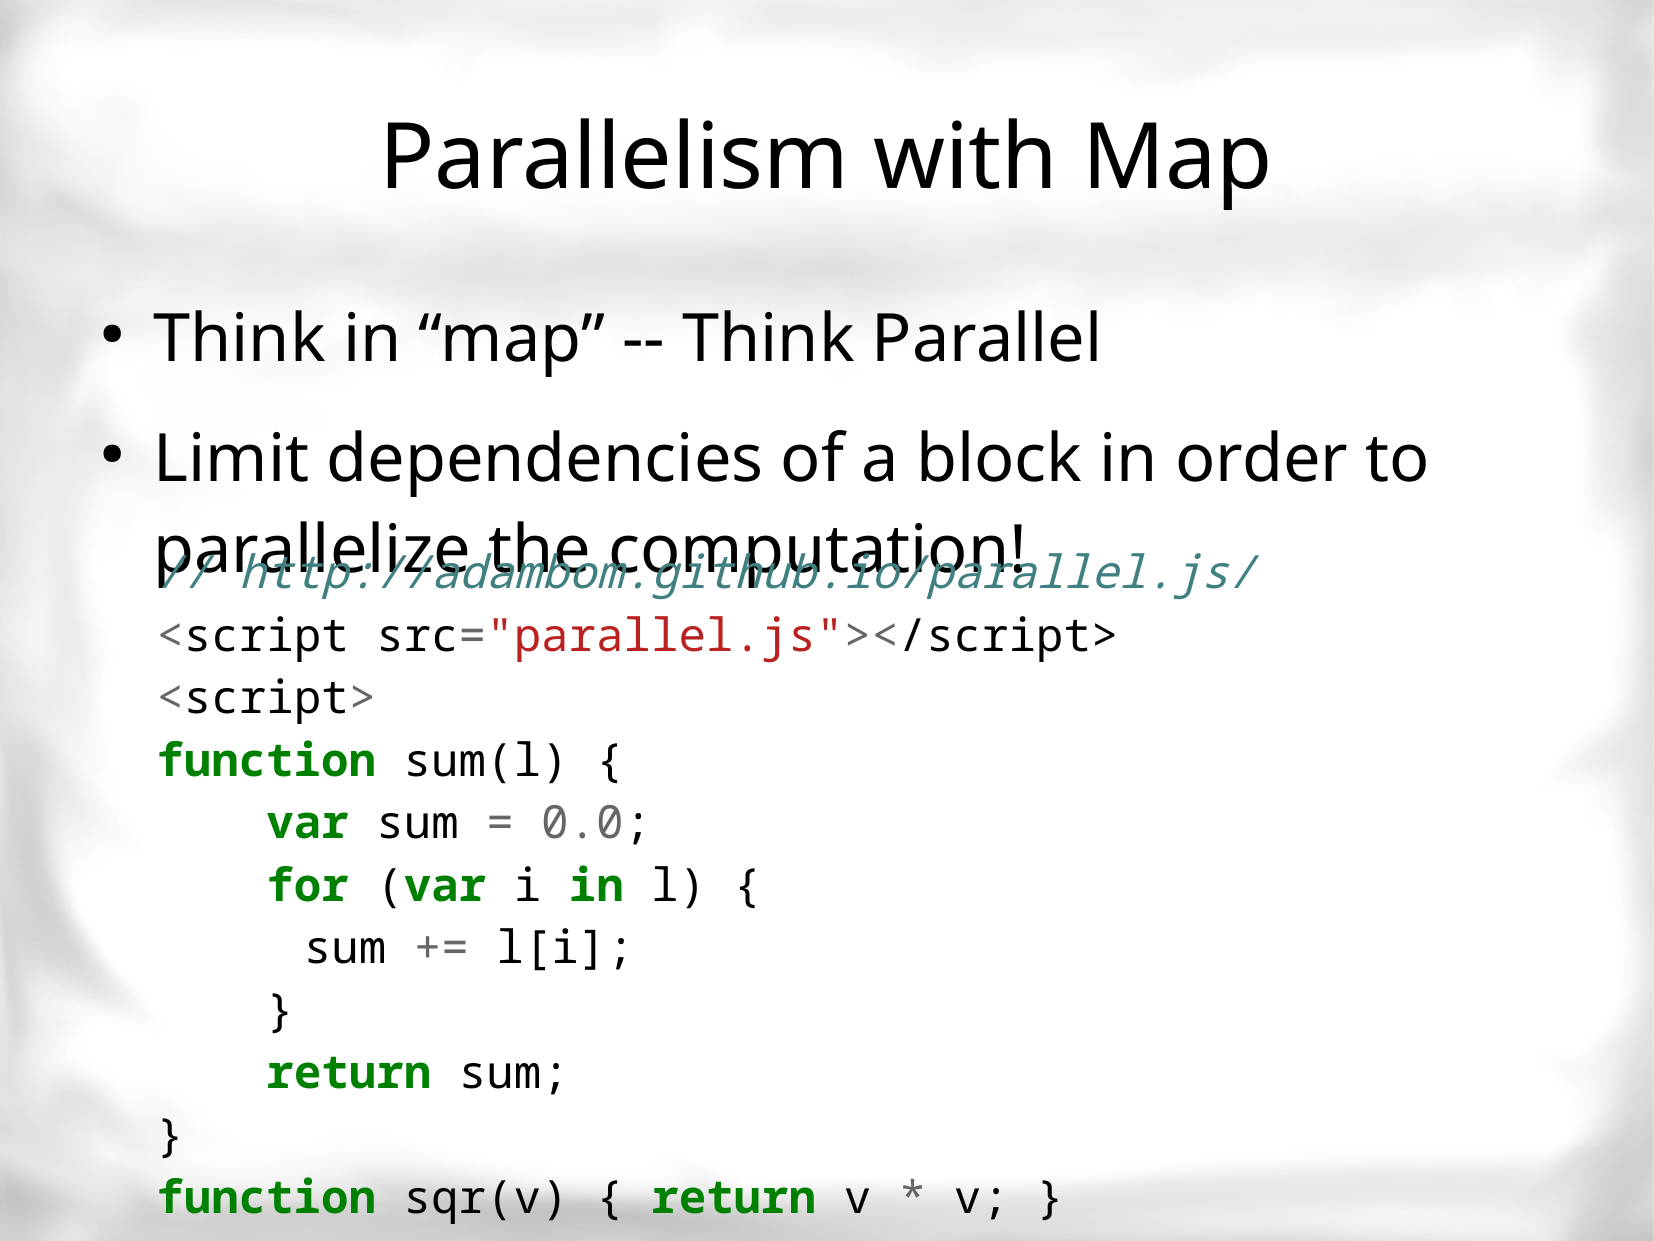

# Parallelism with Map
Think in “map” -- Think Parallel
Limit dependencies of a block in order to parallelize the computation!
// http://adambom.github.io/parallel.js/
<script src="parallel.js"></script>
<script>
function sum(l) {
 var sum = 0.0;
 for (var i in l) {
 	sum += l[i];
 }
 return sum;
}
function sqr(v) { return v * v; }
alert(sum(range(1,100).map(sqr)));
var p = new Parallel(range(1,100));//this could mean 100 workers!
p.map(sqr).then(function(d) { alert("what"+sum(d)); });